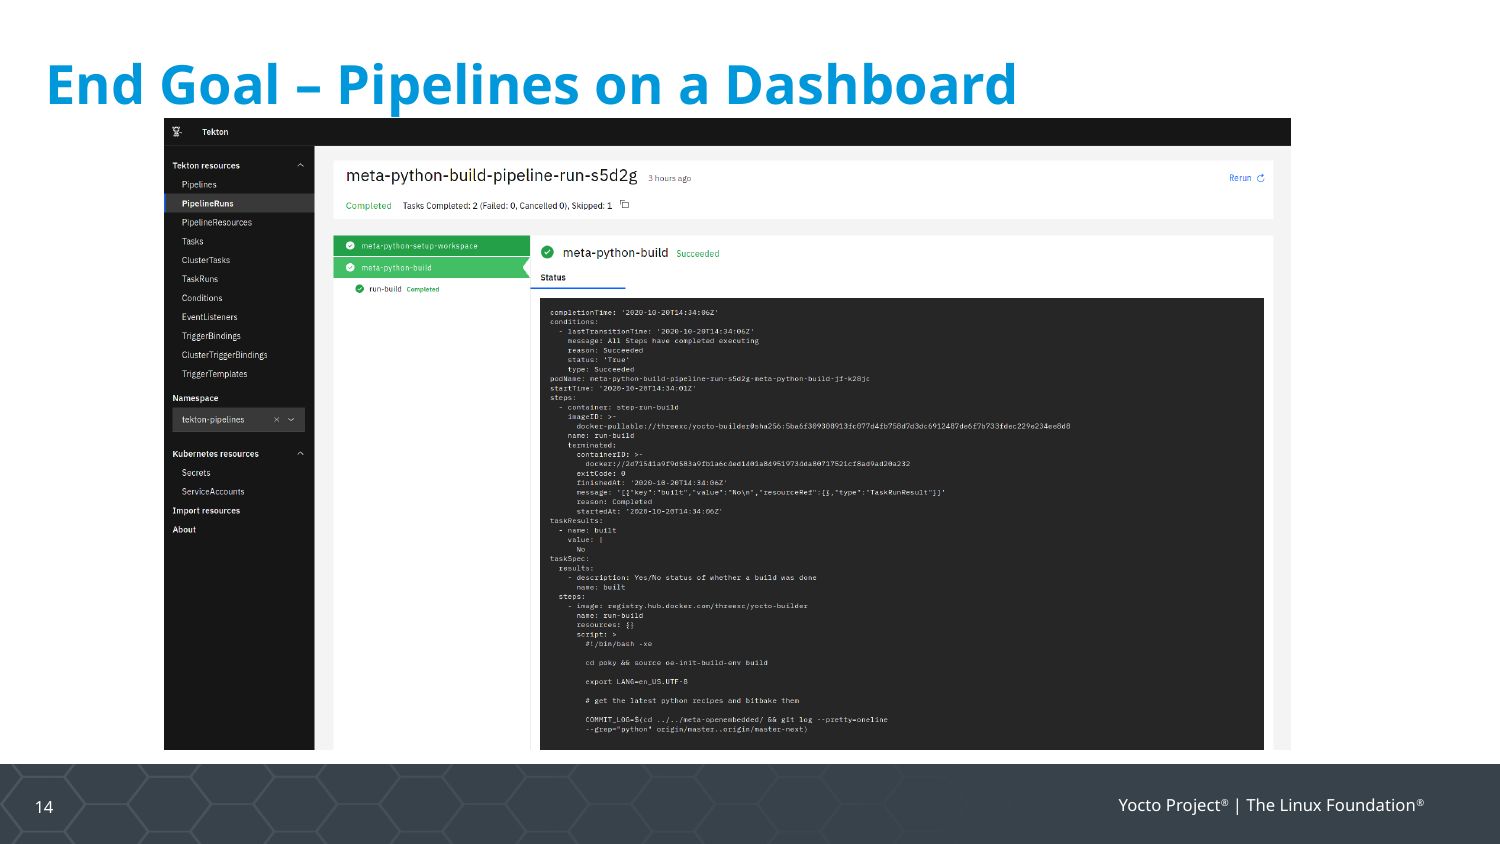

# End Goal – Pipelines on a Dashboard